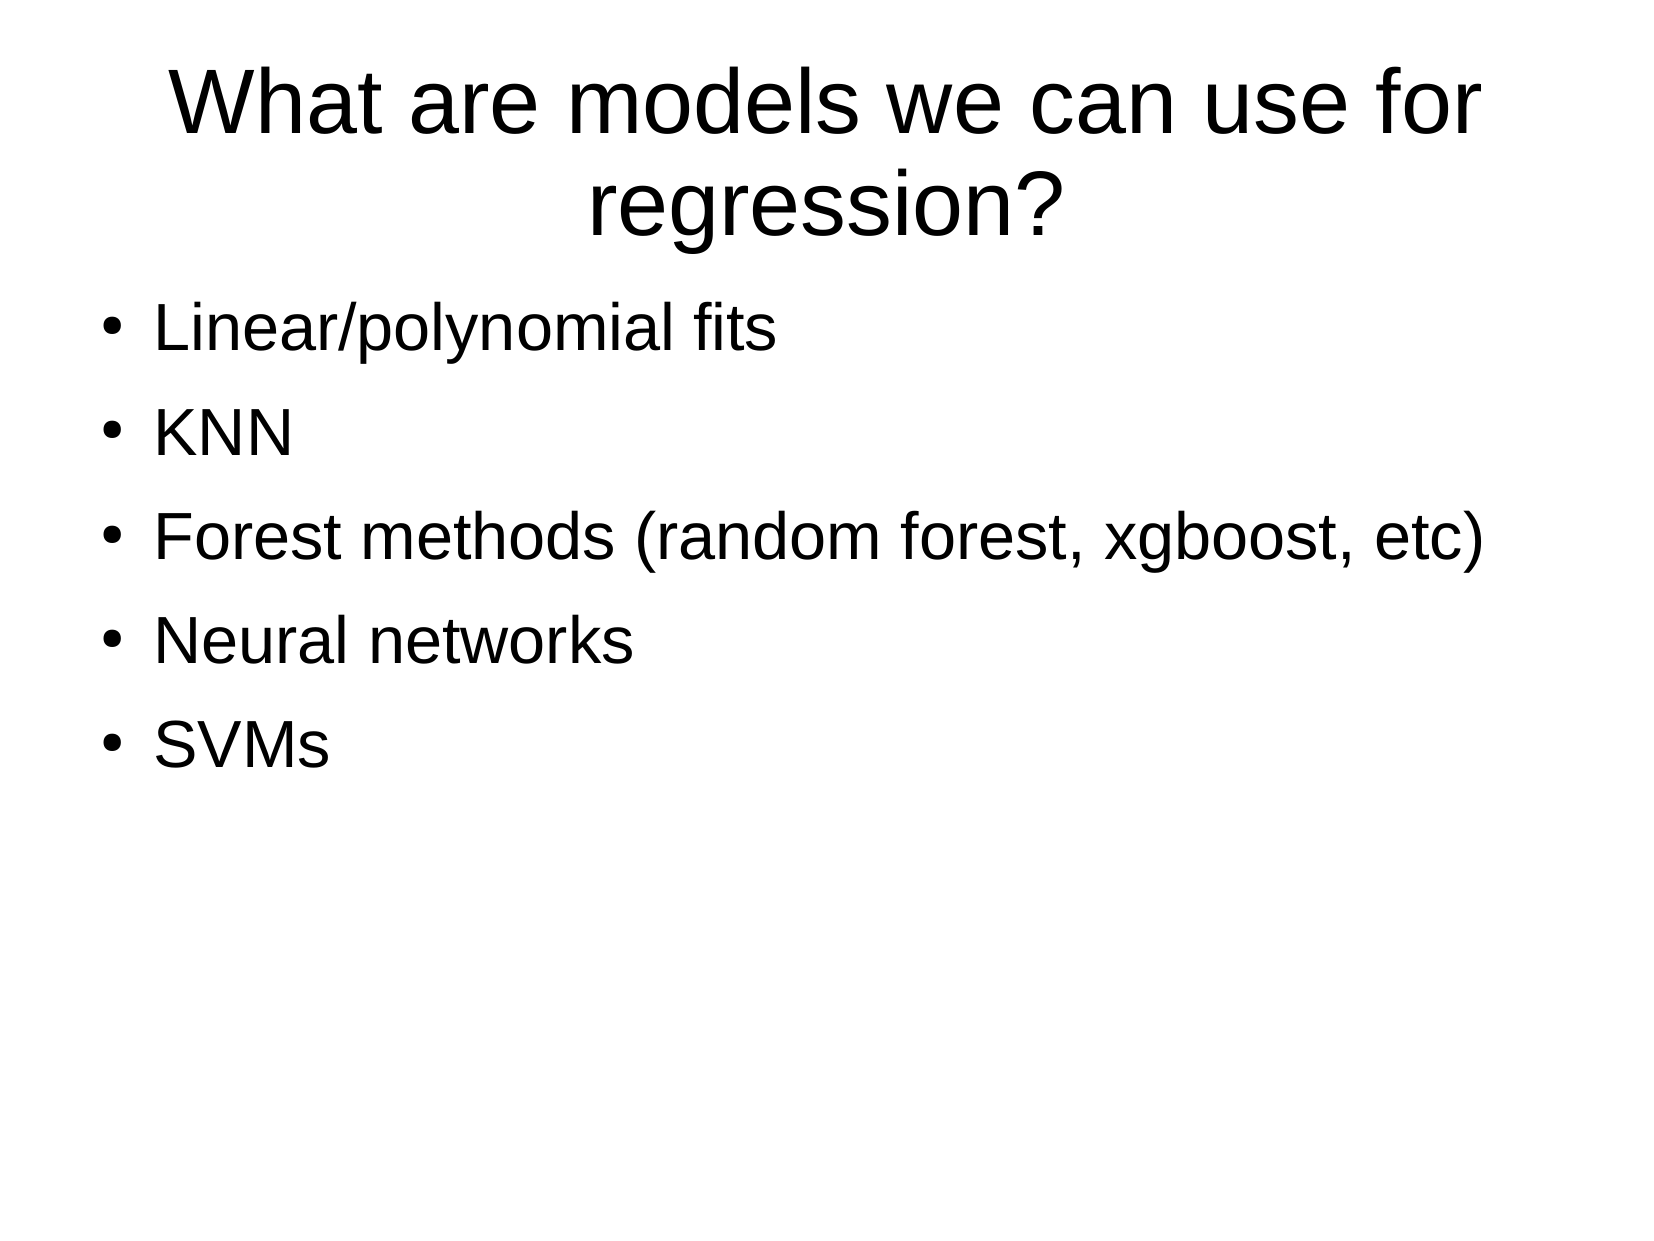

# What are models we can use for regression?
Linear/polynomial fits
KNN
Forest methods (random forest, xgboost, etc)
Neural networks
SVMs